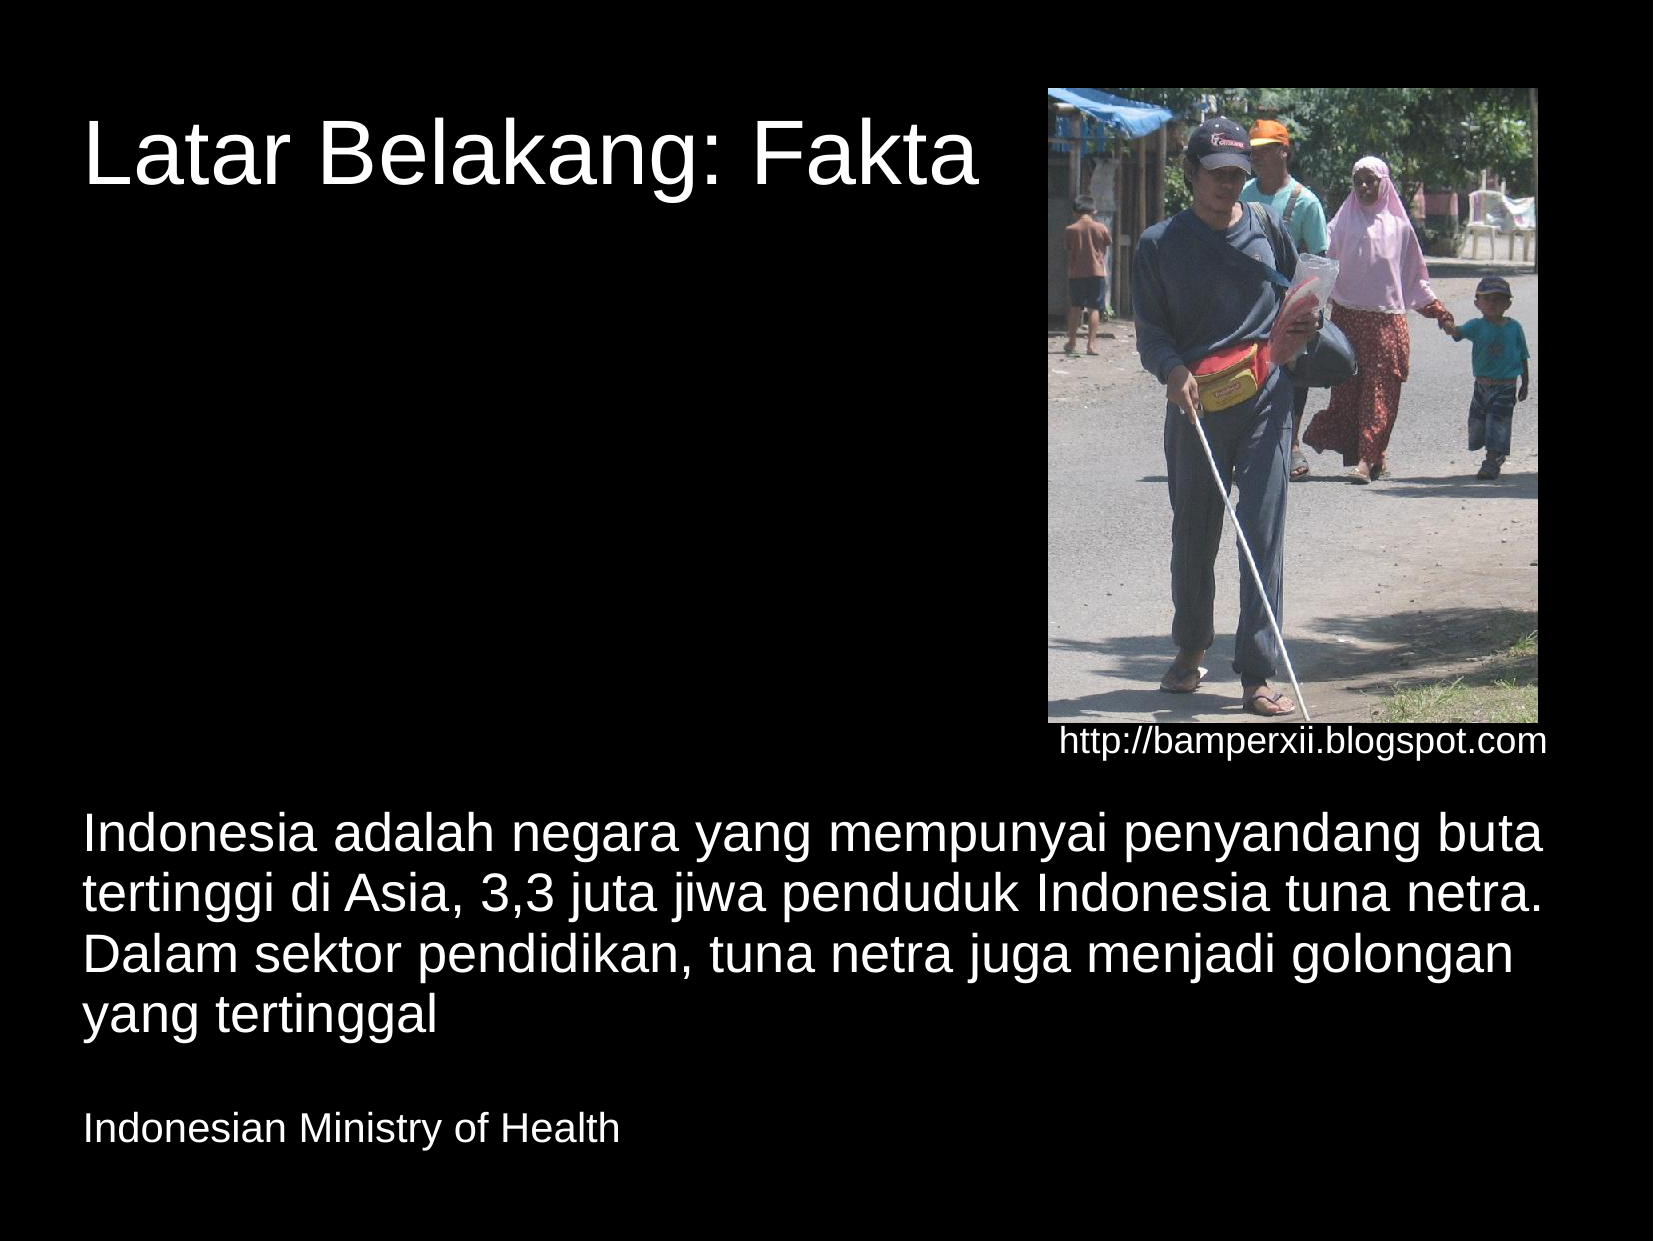

# Latar Belakang: Fakta
http://bamperxii.blogspot.com
Indonesia adalah negara yang mempunyai penyandang buta tertinggi di Asia, 3,3 juta jiwa penduduk Indonesia tuna netra. Dalam sektor pendidikan, tuna netra juga menjadi golongan yang tertinggal
Indonesian Ministry of Health